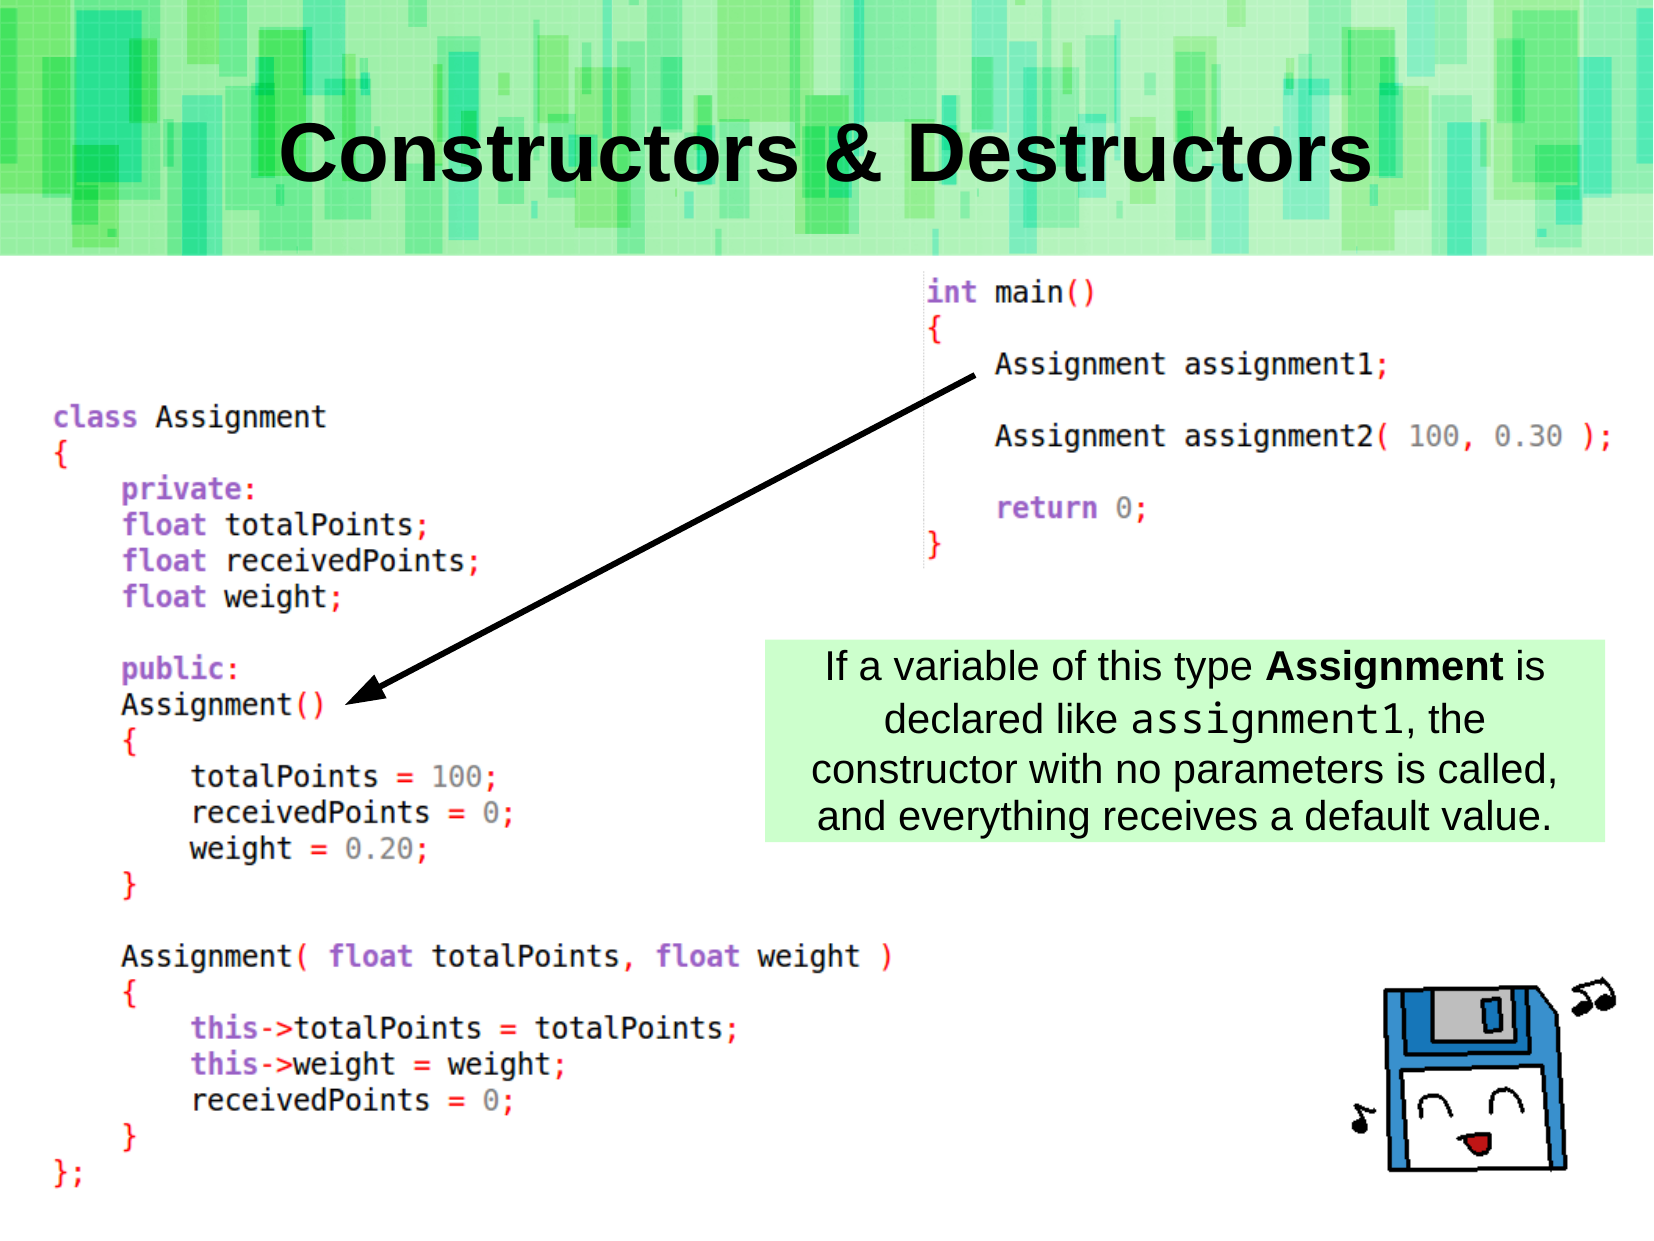

# Constructors & Destructors
If a variable of this type Assignment is declared like assignment1, the constructor with no parameters is called, and everything receives a default value.